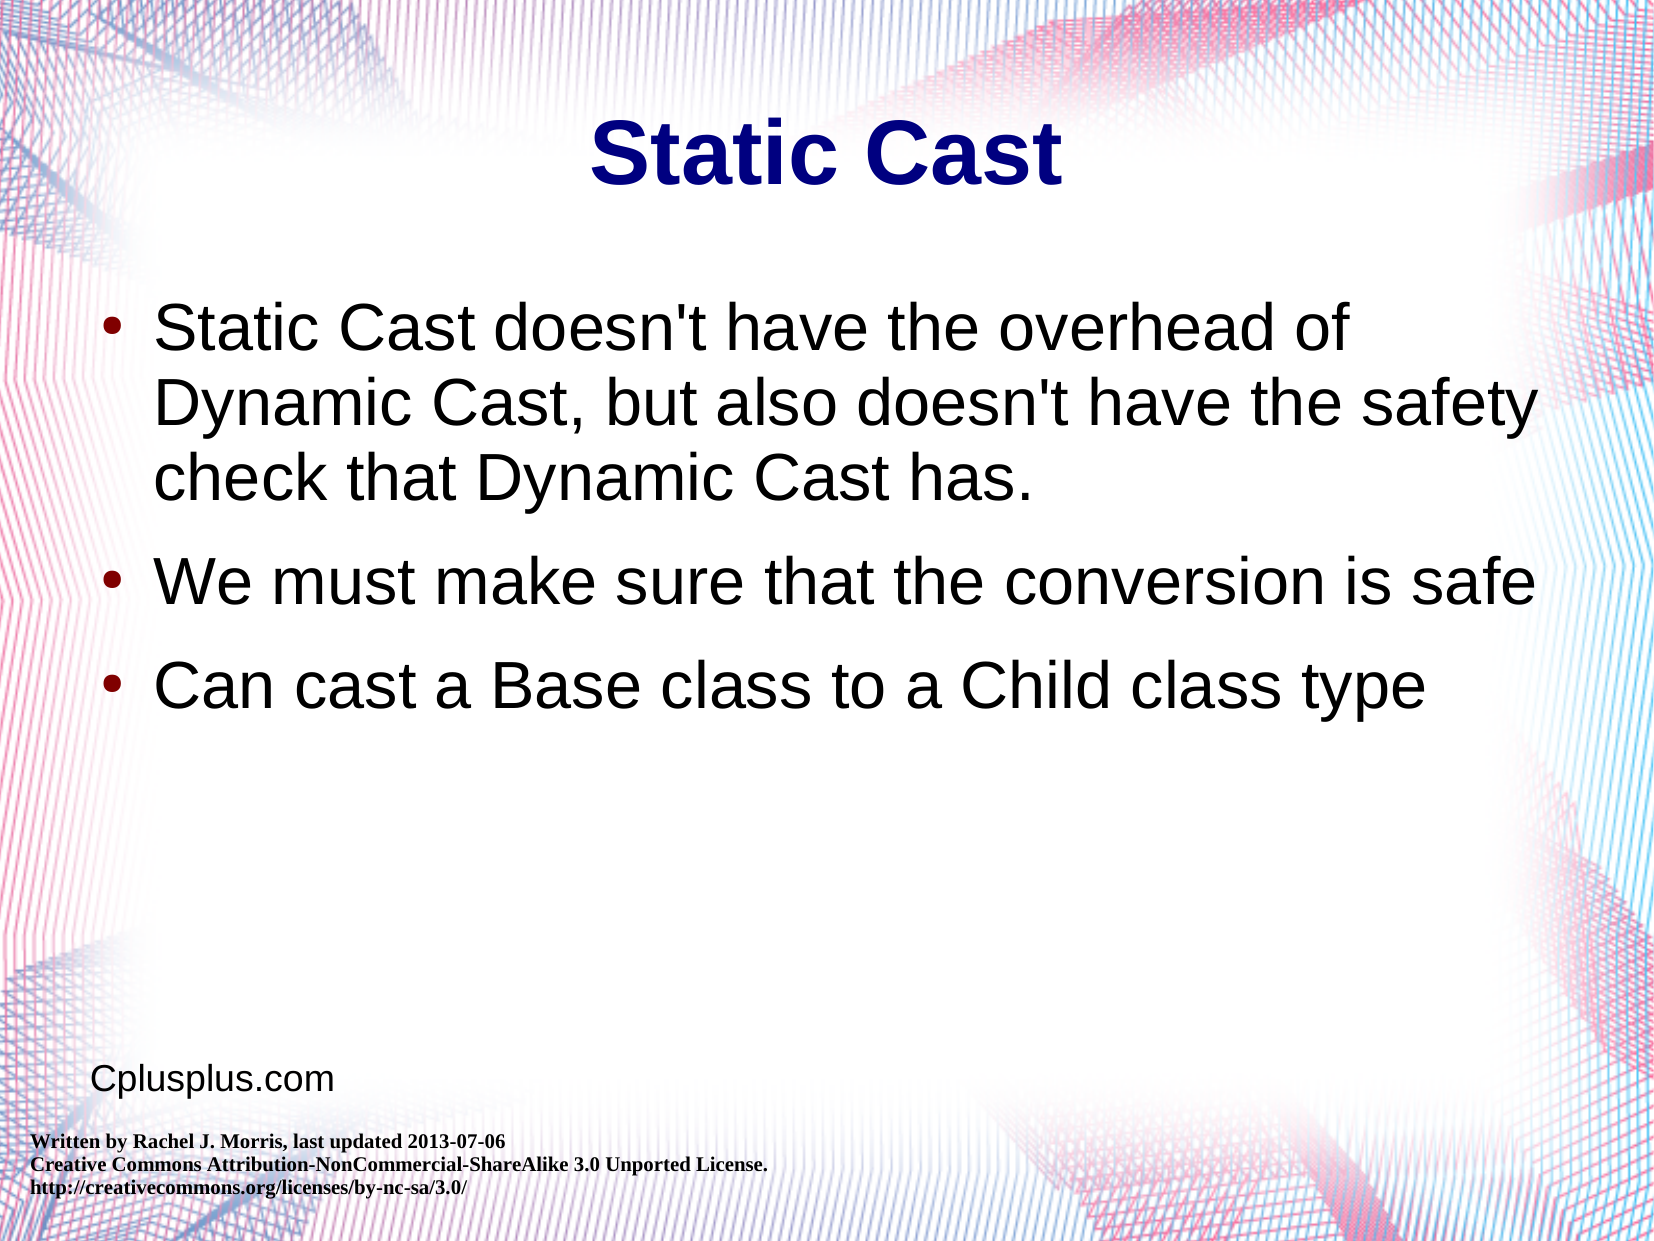

# Static Cast
Static Cast doesn't have the overhead of Dynamic Cast, but also doesn't have the safety check that Dynamic Cast has.
We must make sure that the conversion is safe
Can cast a Base class to a Child class type
Cplusplus.com